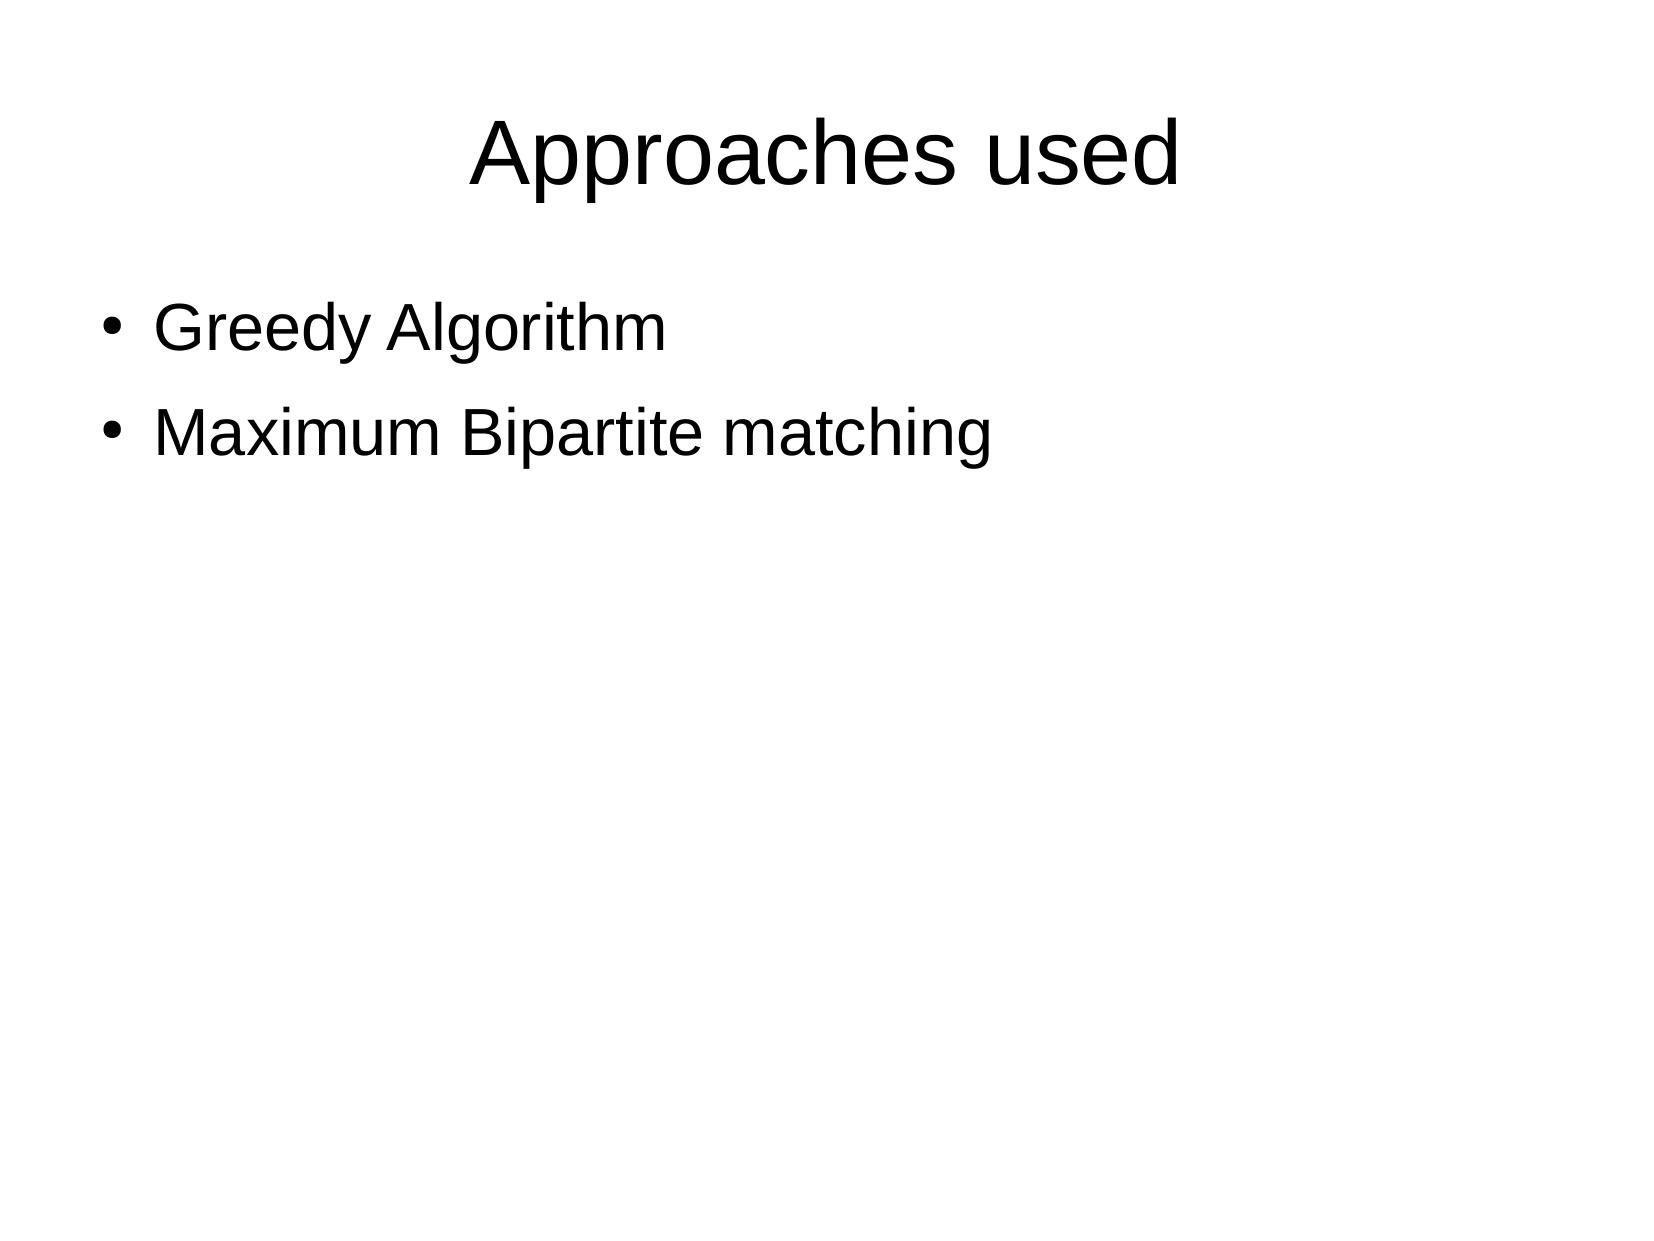

# Approaches used
Greedy Algorithm
Maximum Bipartite matching